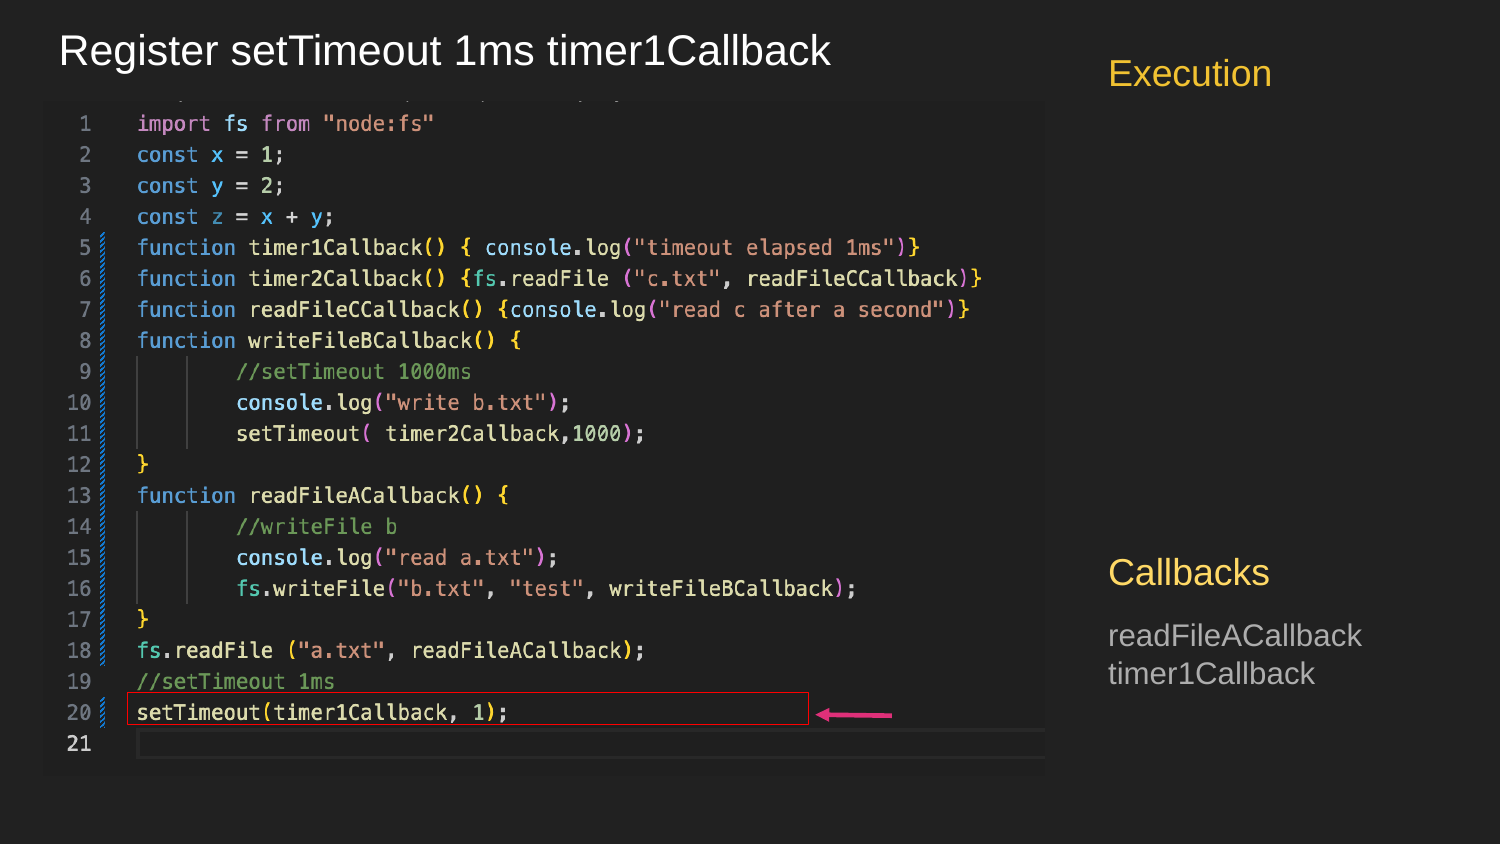

# Register setTimeout 1ms timer1Callback
Execution
Callbacks
readFileACallback
timer1Callback